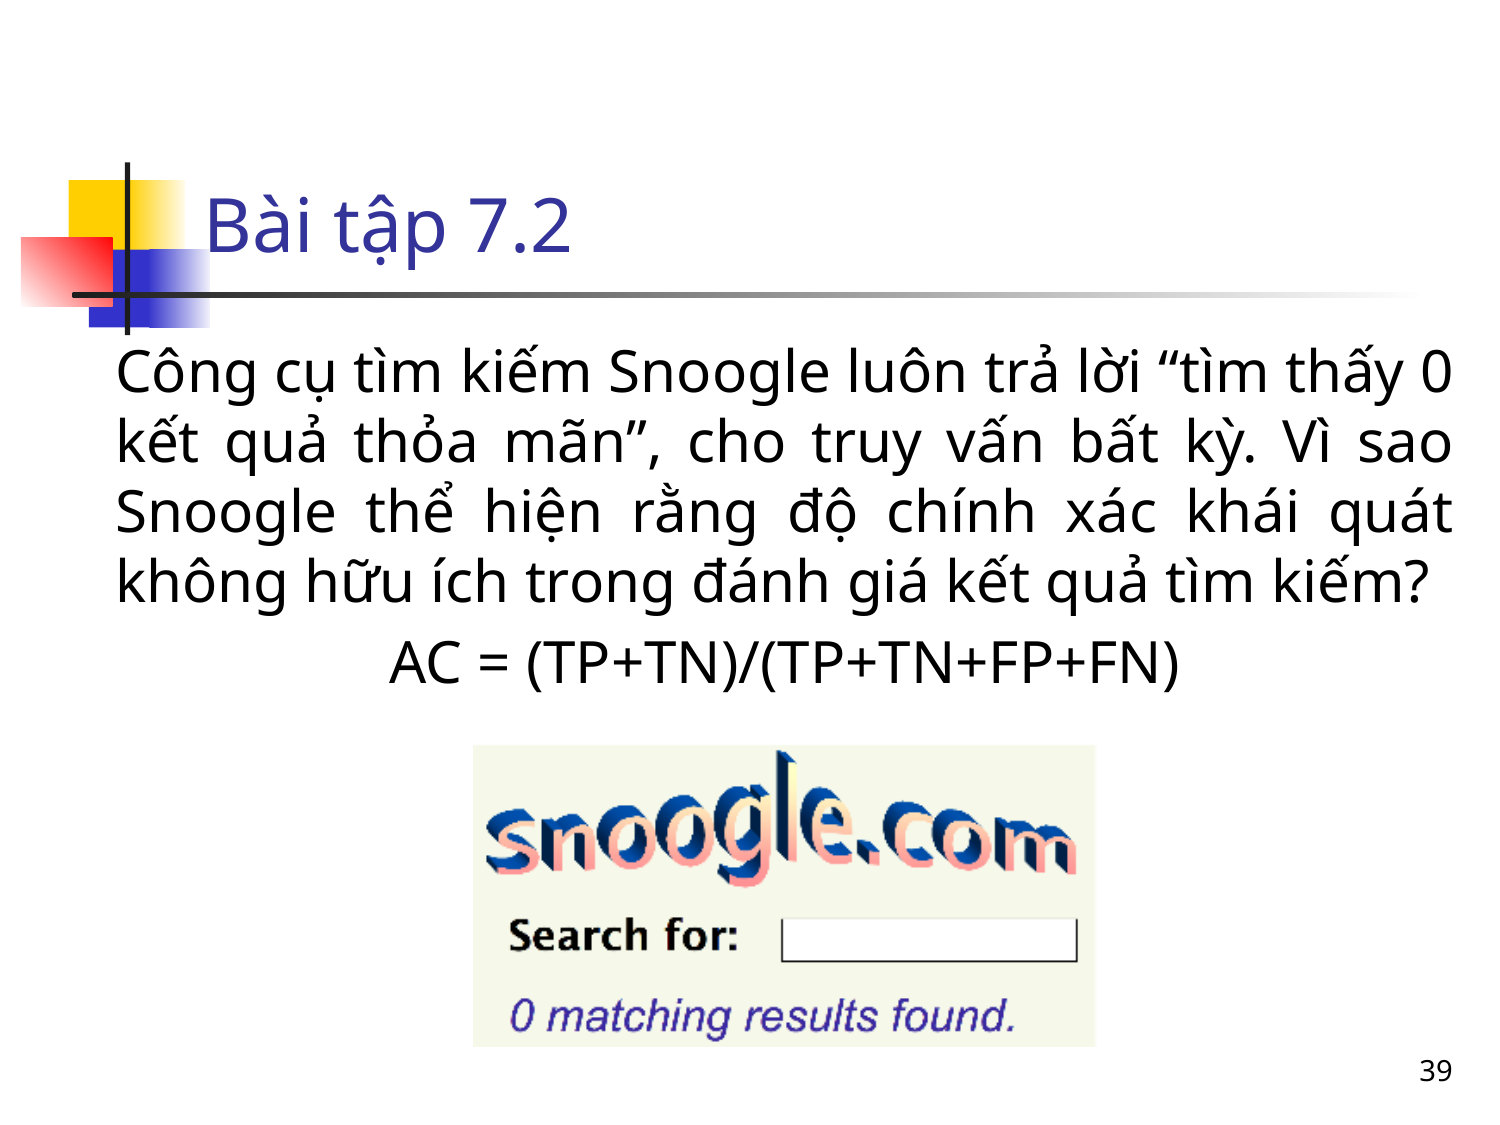

# Bài tập 7.2
Công cụ tìm kiếm Snoogle luôn trả lời “tìm thấy 0 kết quả thỏa mãn”, cho truy vấn bất kỳ. Vì sao Snoogle thể hiện rằng độ chính xác khái quát không hữu ích trong đánh giá kết quả tìm kiếm?
AC = (TP+TN)/(TP+TN+FP+FN)